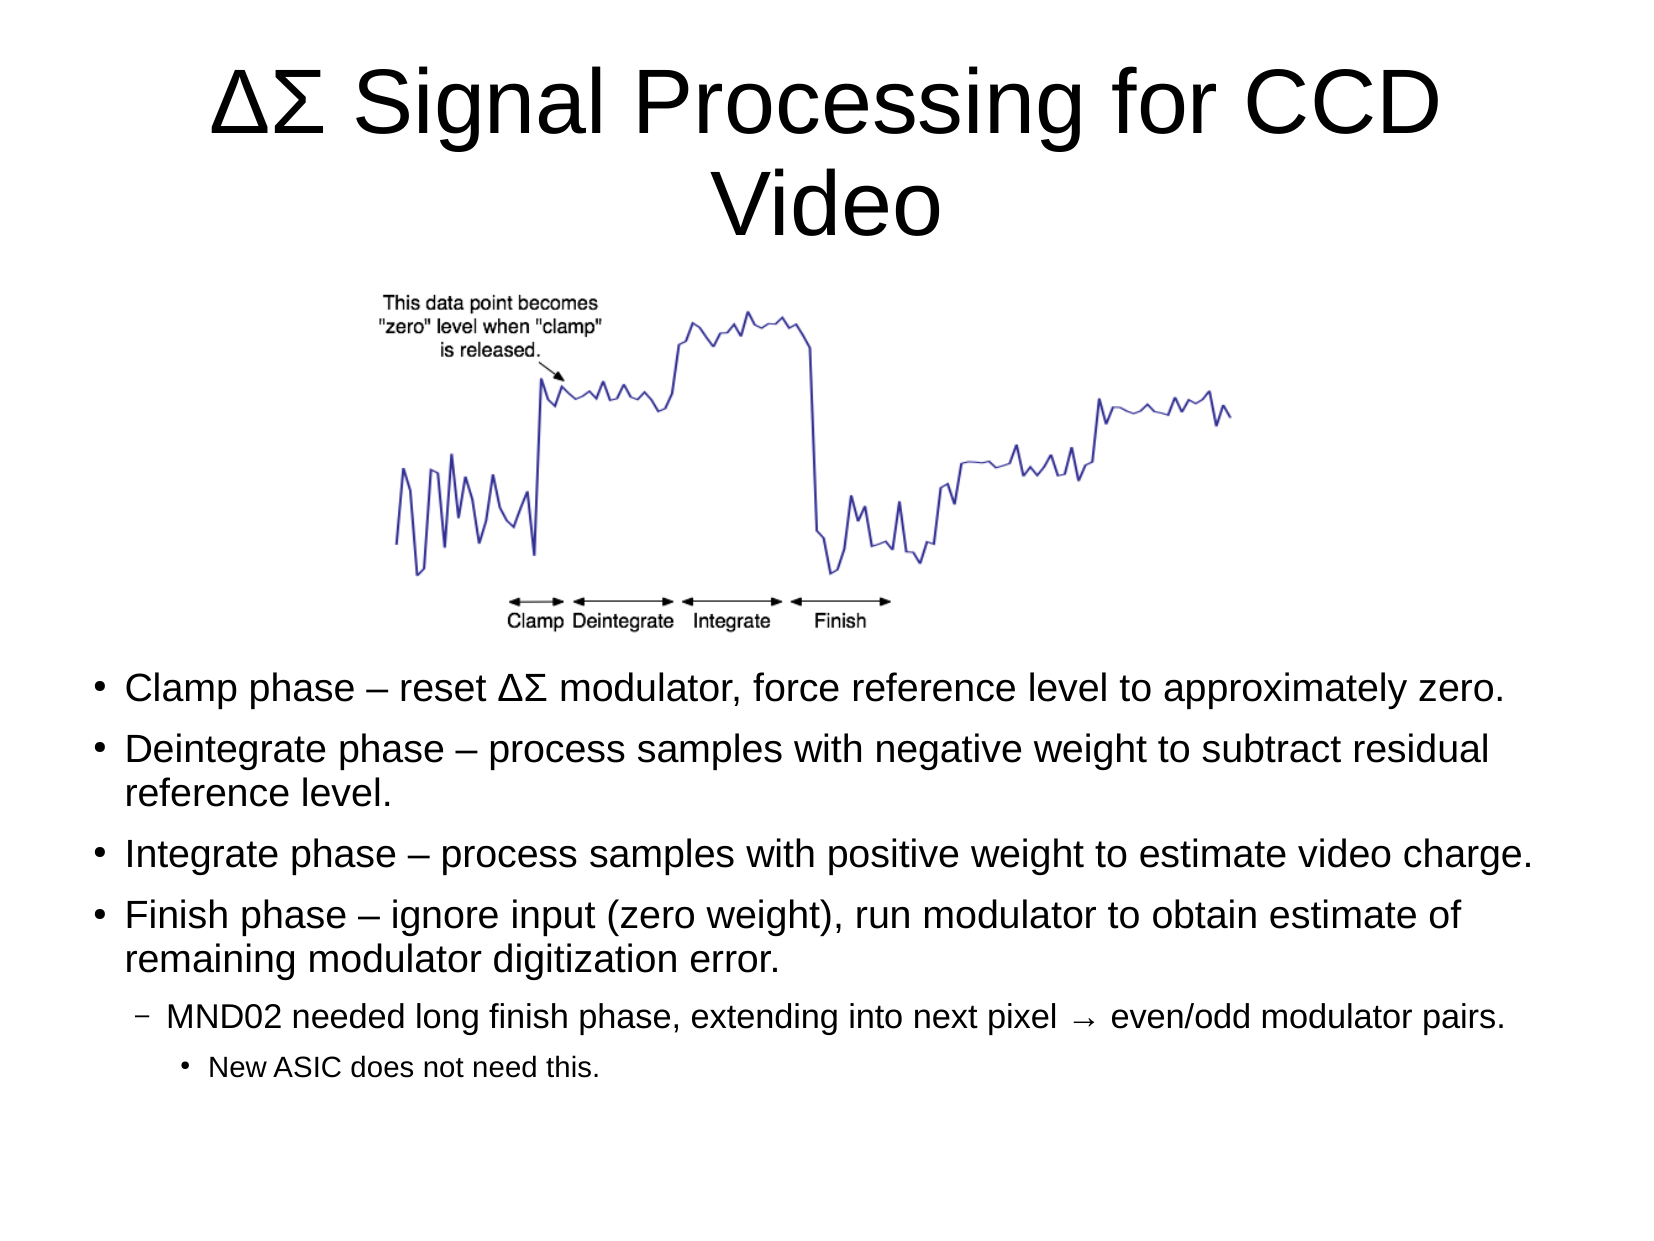

# ΔΣ Signal Processing for CCD Video
Clamp phase – reset ΔΣ modulator, force reference level to approximately zero.
Deintegrate phase – process samples with negative weight to subtract residual reference level.
Integrate phase – process samples with positive weight to estimate video charge.
Finish phase – ignore input (zero weight), run modulator to obtain estimate of remaining modulator digitization error.
MND02 needed long finish phase, extending into next pixel → even/odd modulator pairs.
New ASIC does not need this.